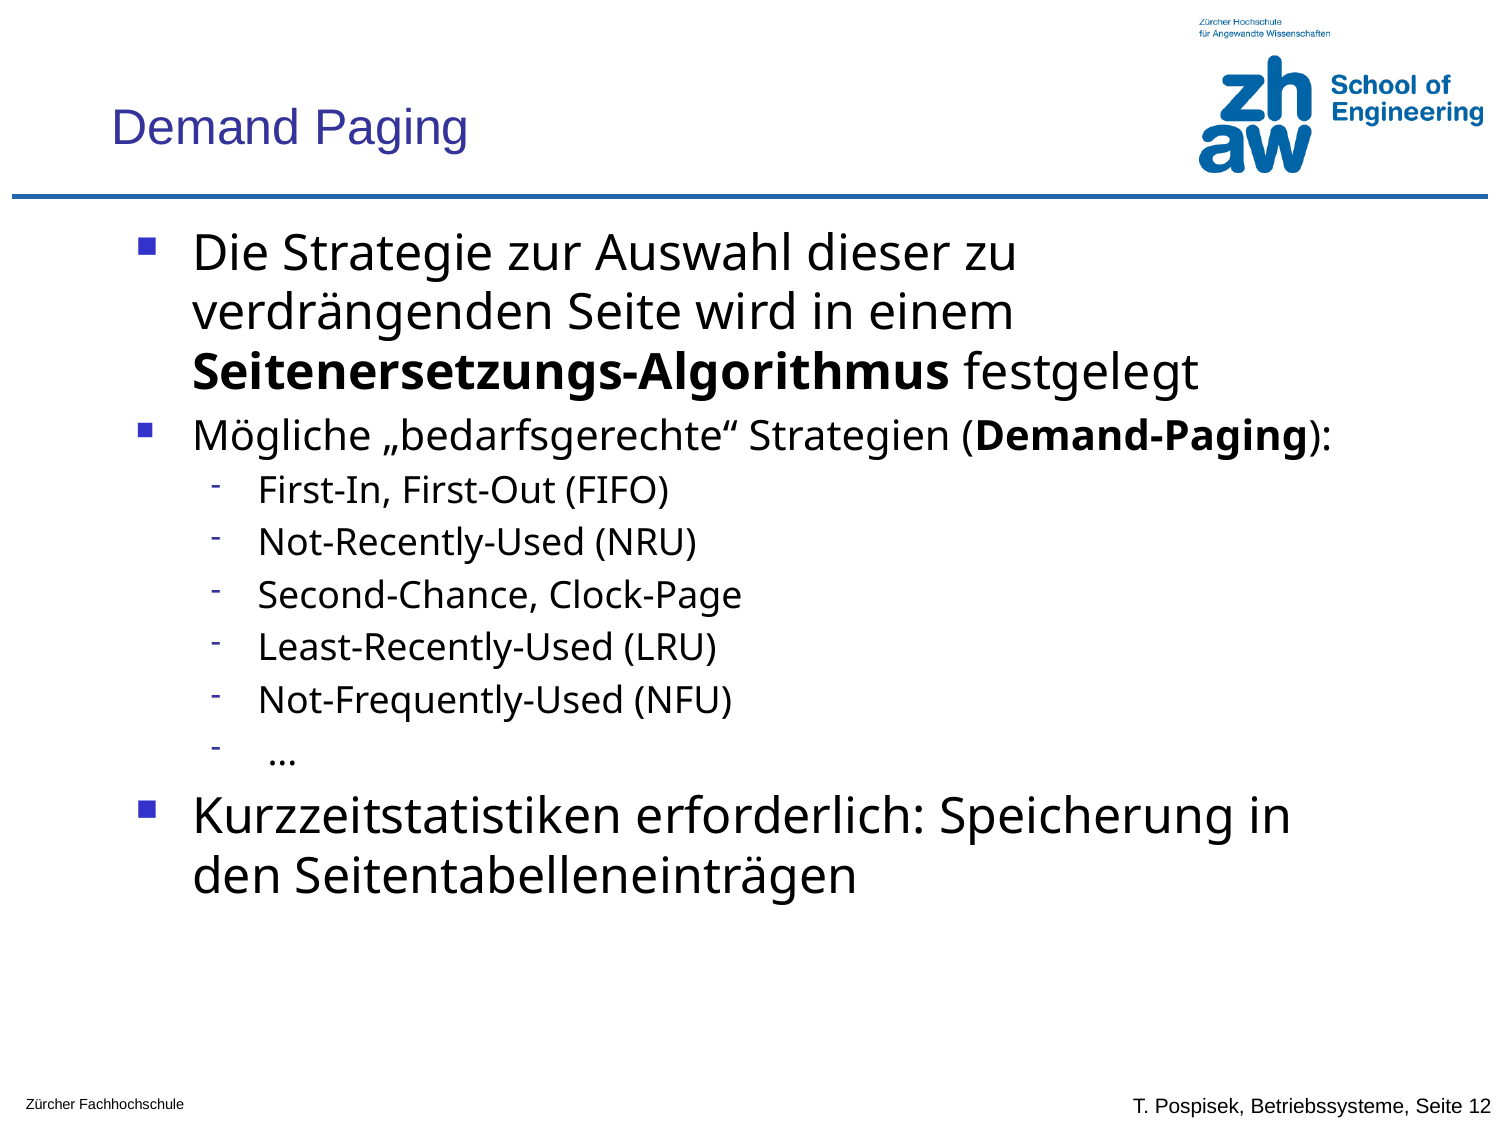

# Demand Paging
Die Strategie zur Auswahl dieser zu verdrängenden Seite wird in einem Seitenersetzungs-Algorithmus festgelegt
Mögliche „bedarfsgerechte“ Strategien (Demand-Paging):
First-In, First-Out (FIFO)
Not-Recently-Used (NRU)
Second-Chance, Clock-Page
Least-Recently-Used (LRU)
Not-Frequently-Used (NFU)
 ...
Kurzzeitstatistiken erforderlich: Speicherung in den Seitentabelleneinträgen